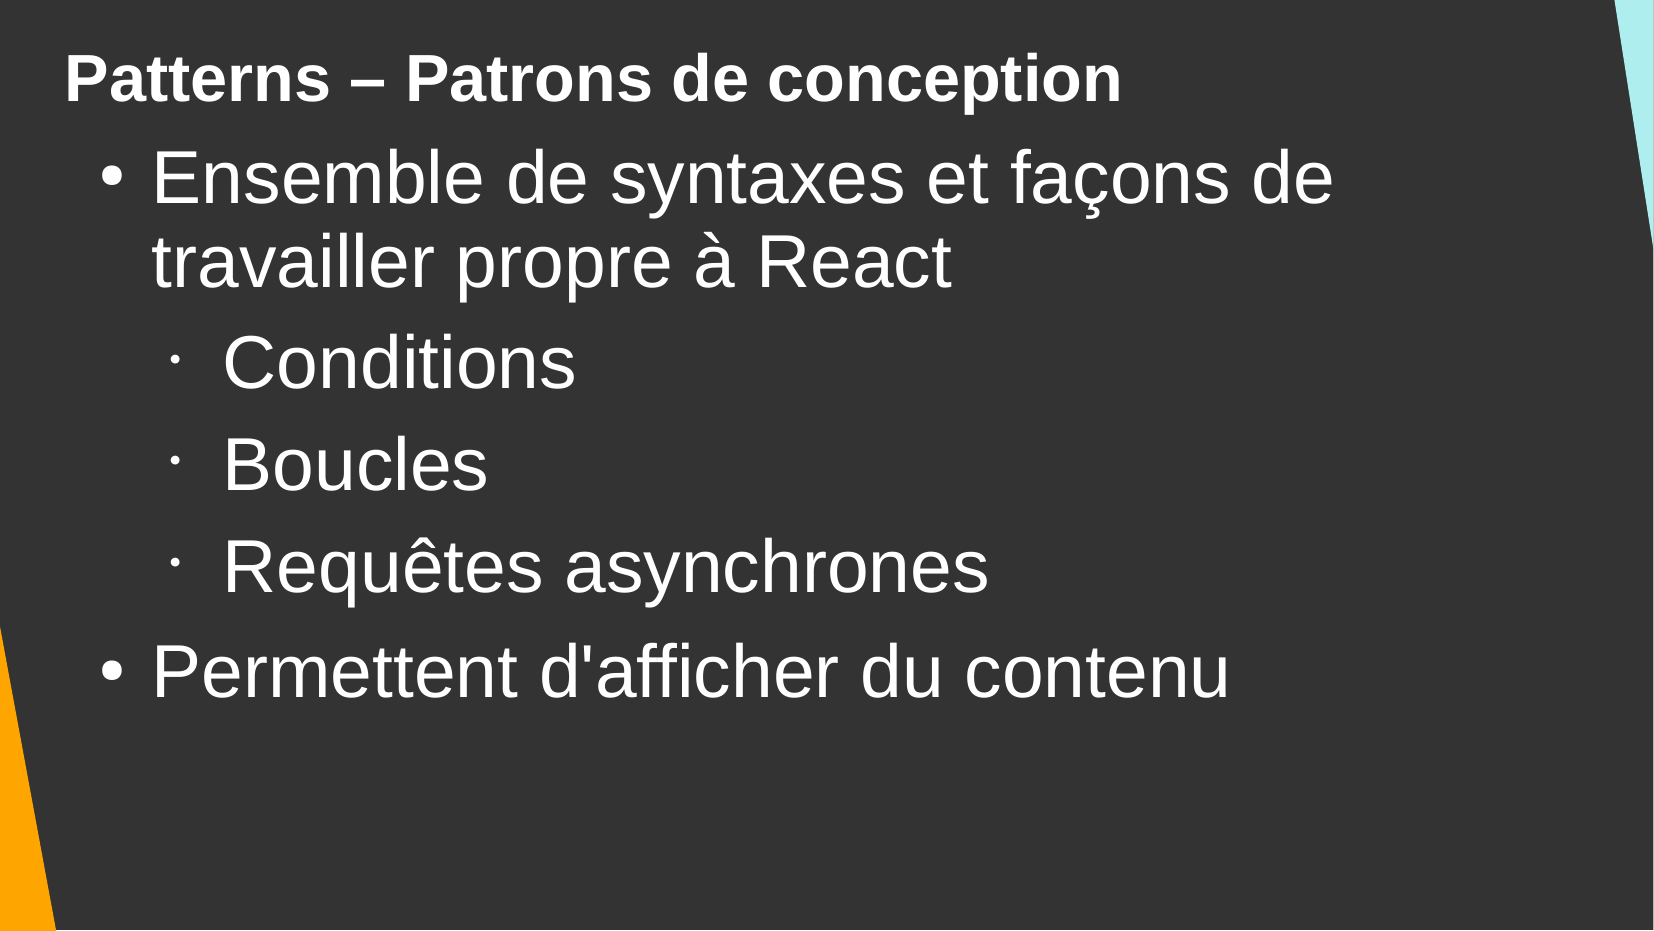

# Patterns – Patrons de conception
Ensemble de syntaxes et façons de travailler propre à React
Conditions
Boucles
Requêtes asynchrones
Permettent d'afficher du contenu